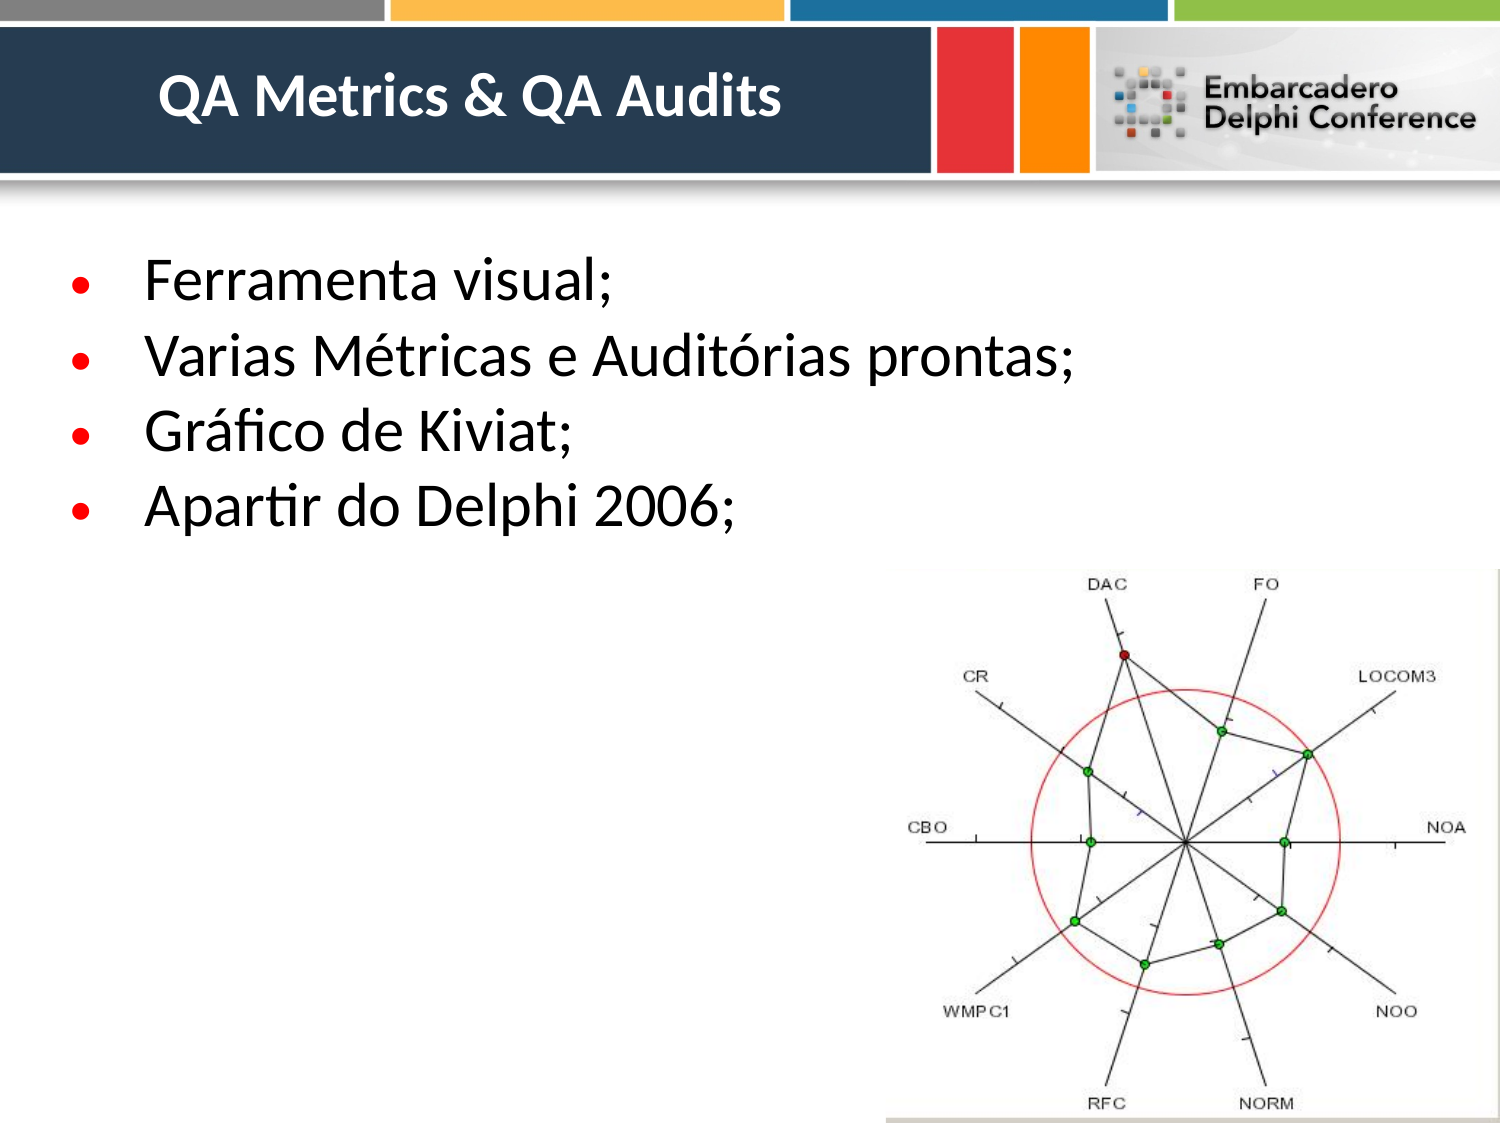

# QA Metrics & QA Audits
Ferramenta visual;
Varias Métricas e Auditórias prontas;
Gráfico de Kiviat;
Apartir do Delphi 2006;